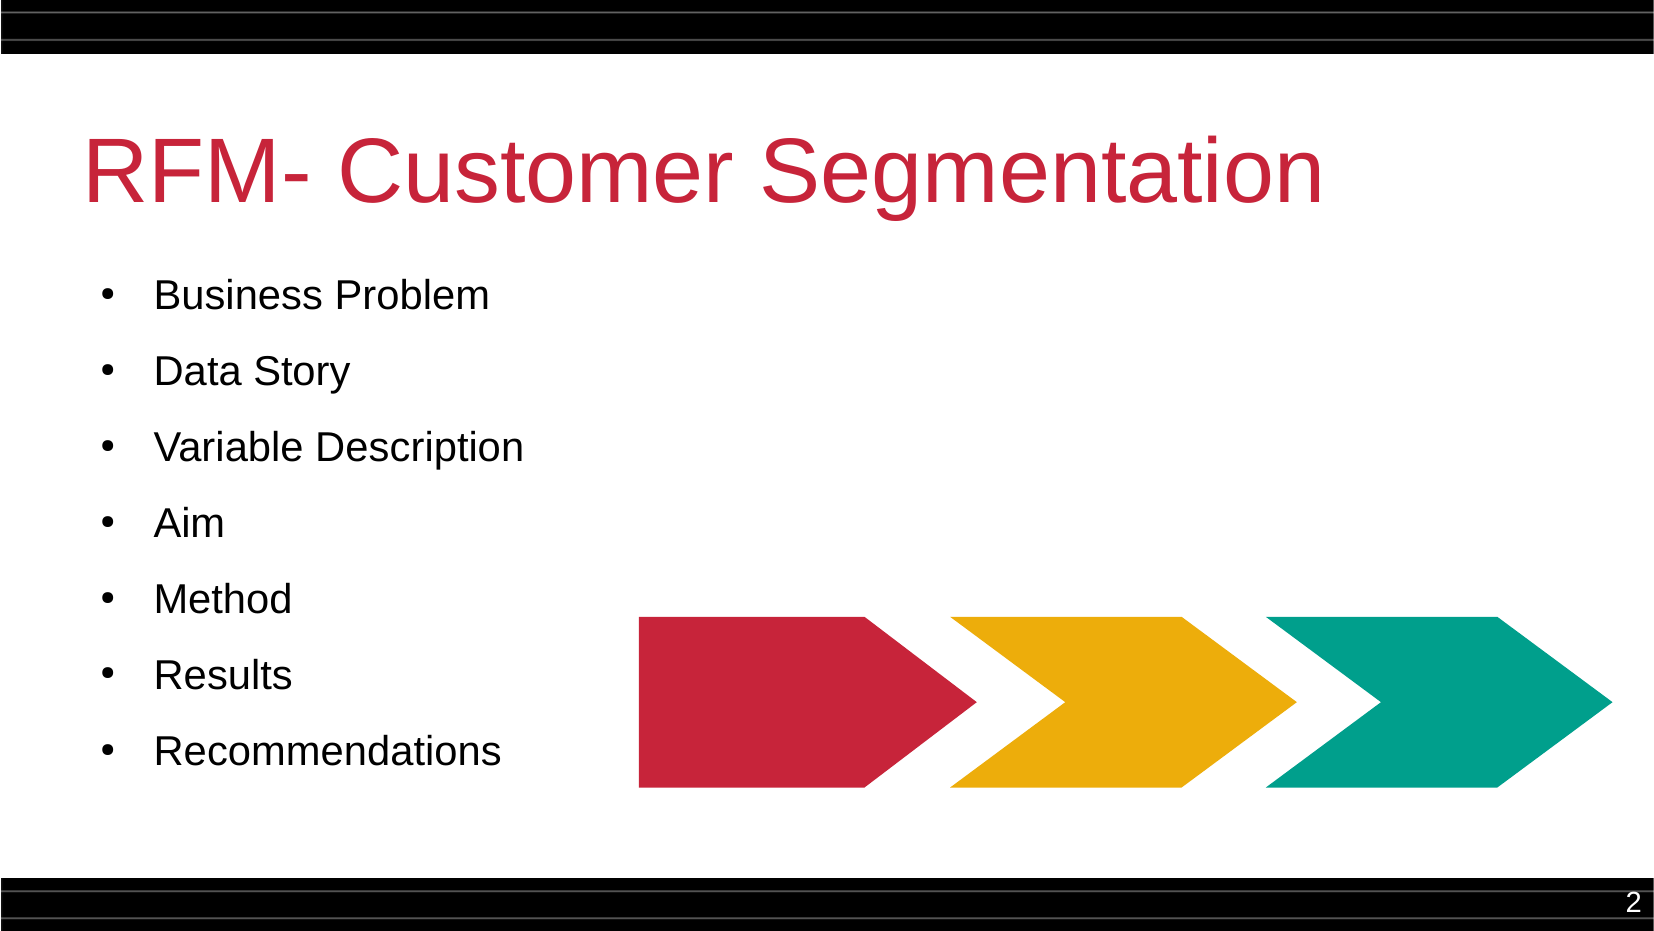

# RFM- Customer Segmentation
Business Problem
Data Story
Variable Description
Aim
Method
Results
Recommendations